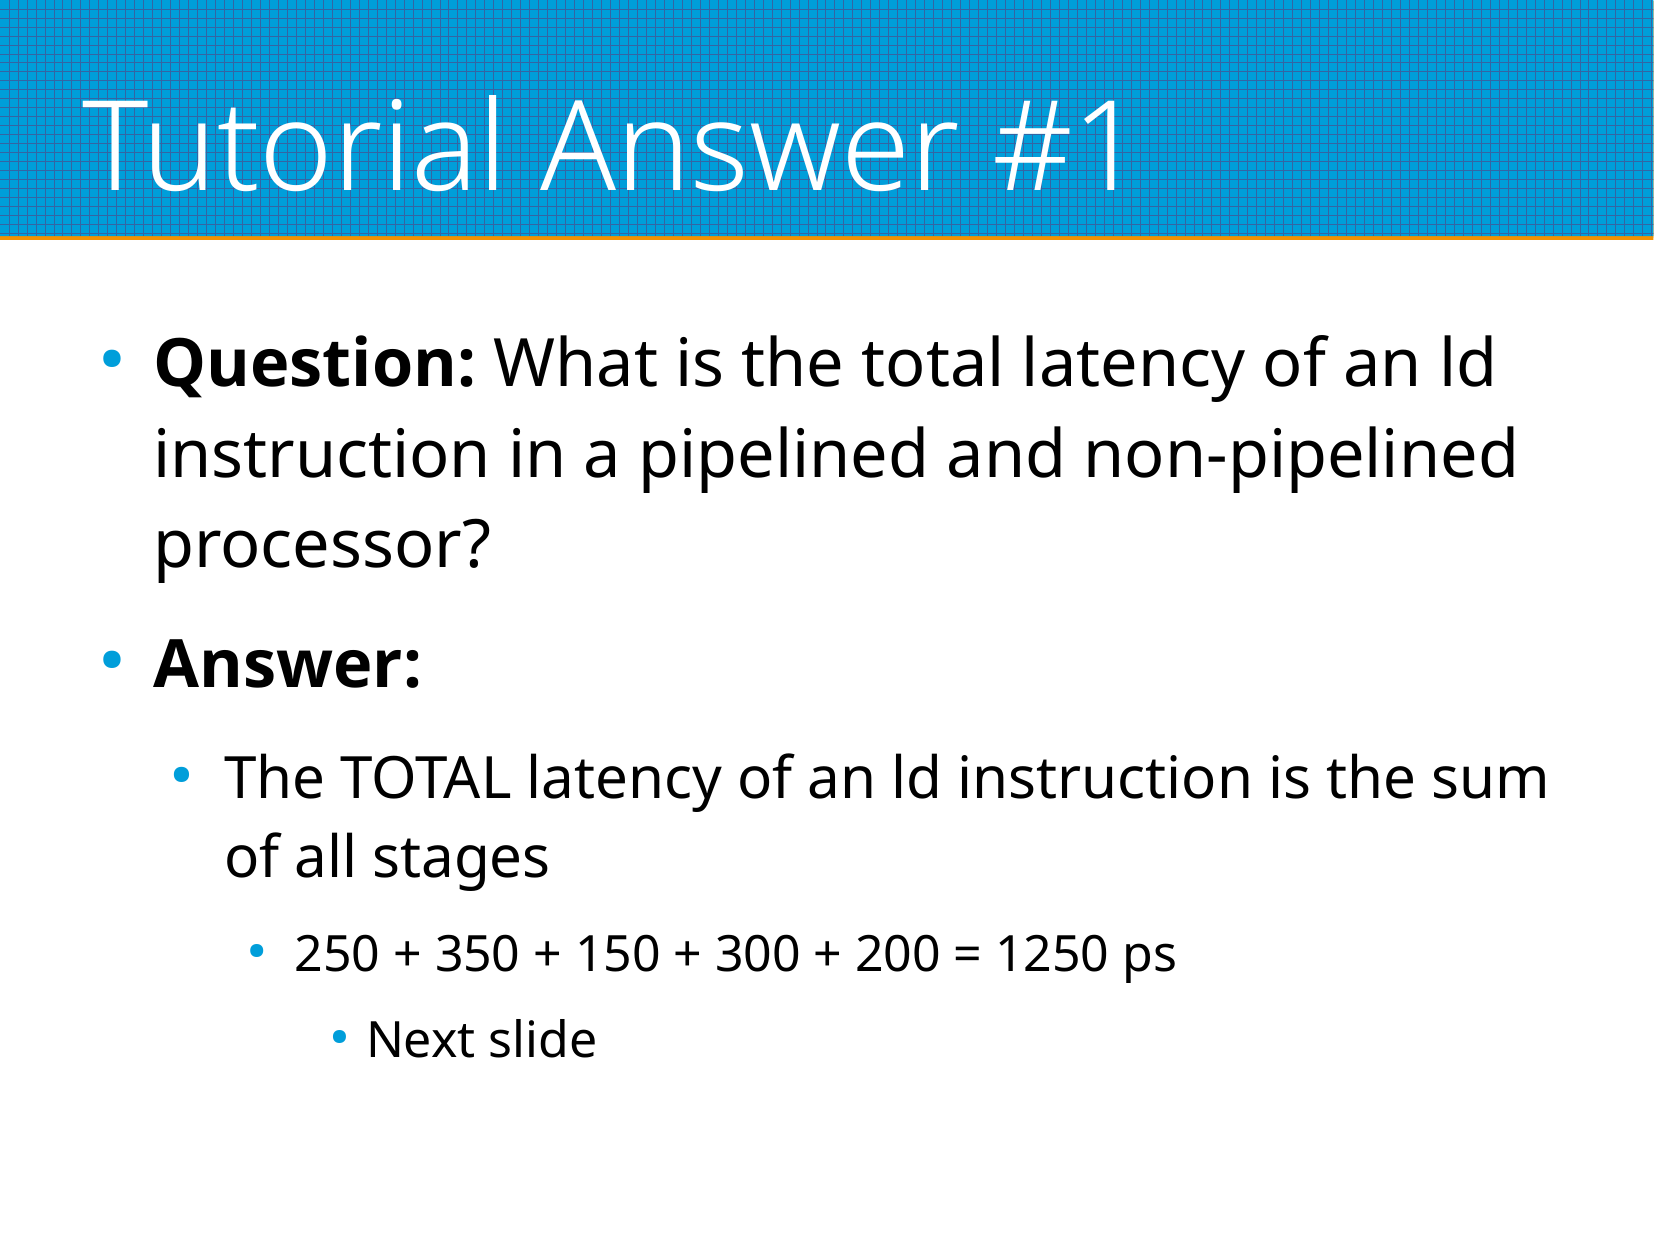

# Tutorial Answer #1
Question: What is the total latency of an ld instruction in a pipelined and non-pipelined processor?
Answer:
The TOTAL latency of an ld instruction is the sum of all stages
250 + 350 + 150 + 300 + 200 = 1250 ps
Next slide